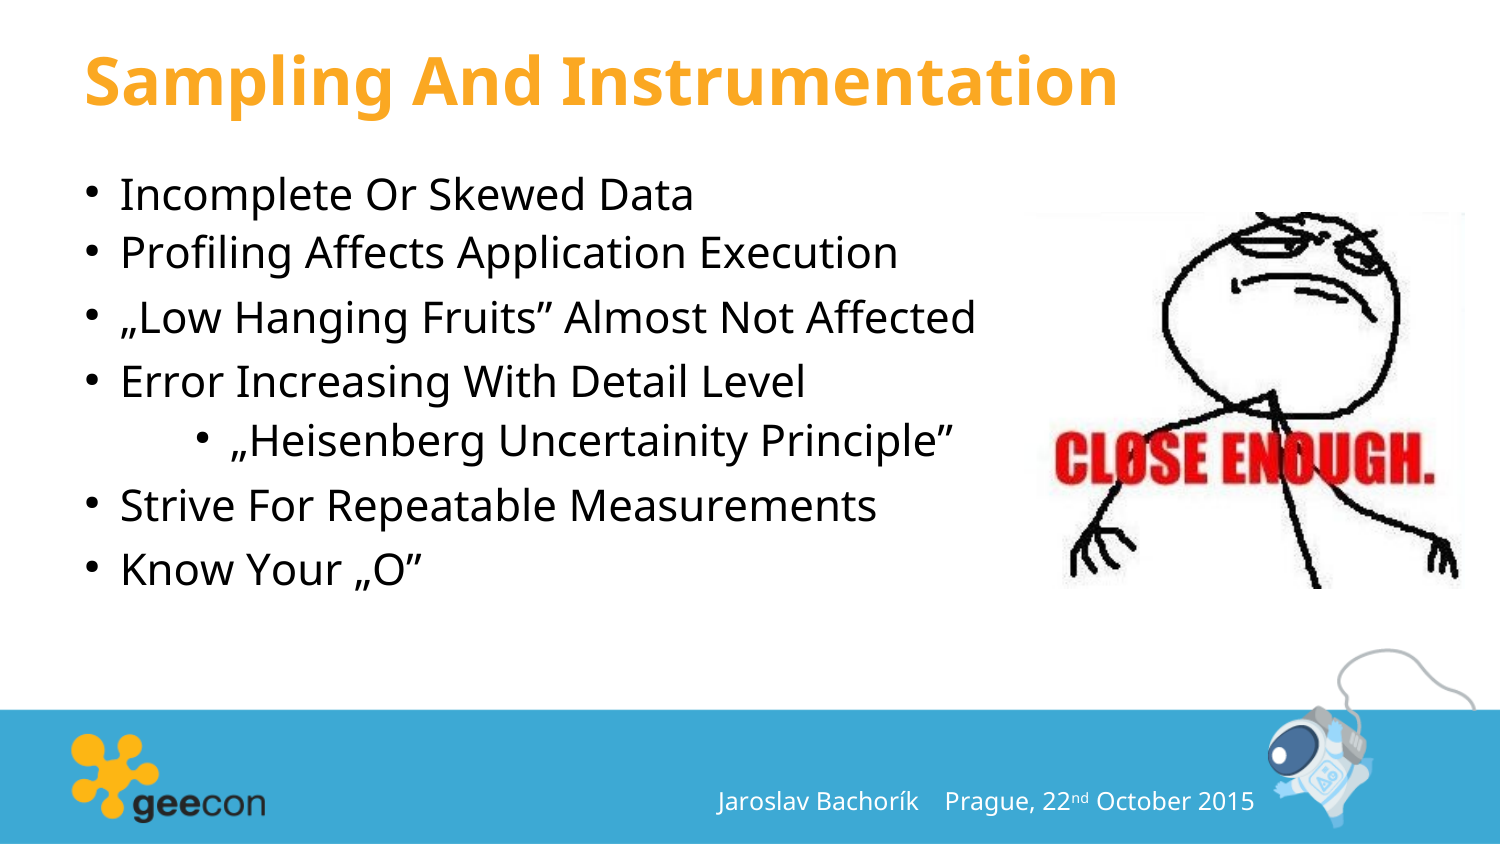

# Sampling And Instrumentation
Incomplete Or Skewed Data
Profiling Affects Application Execution
„Low Hanging Fruits” Almost Not Affected
Error Increasing With Detail Level
„Heisenberg Uncertainity Principle”
Strive For Repeatable Measurements
Know Your „O”
Jaroslav Bachorík Prague, 22nd October 2015